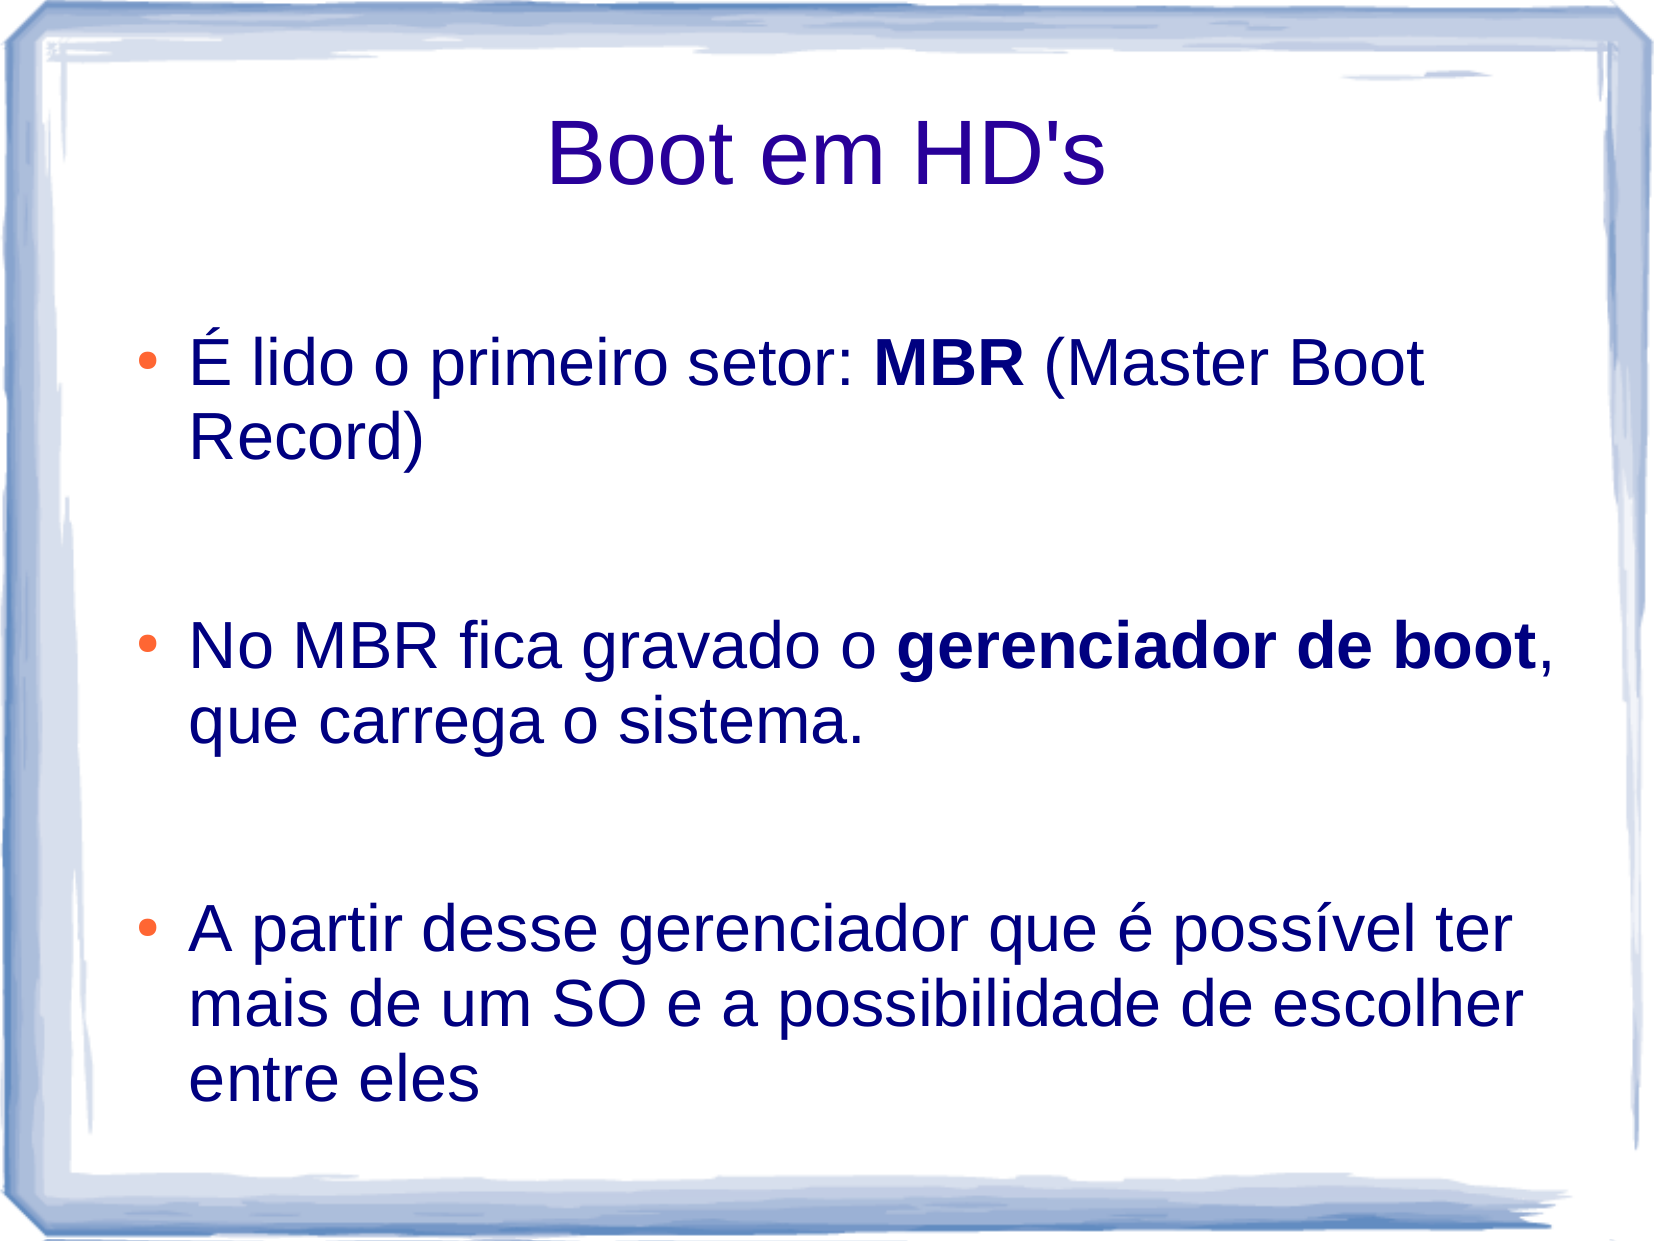

# Boot em HD's
É lido o primeiro setor: MBR (Master Boot Record)
No MBR fica gravado o gerenciador de boot, que carrega o sistema.
A partir desse gerenciador que é possível ter mais de um SO e a possibilidade de escolher entre eles